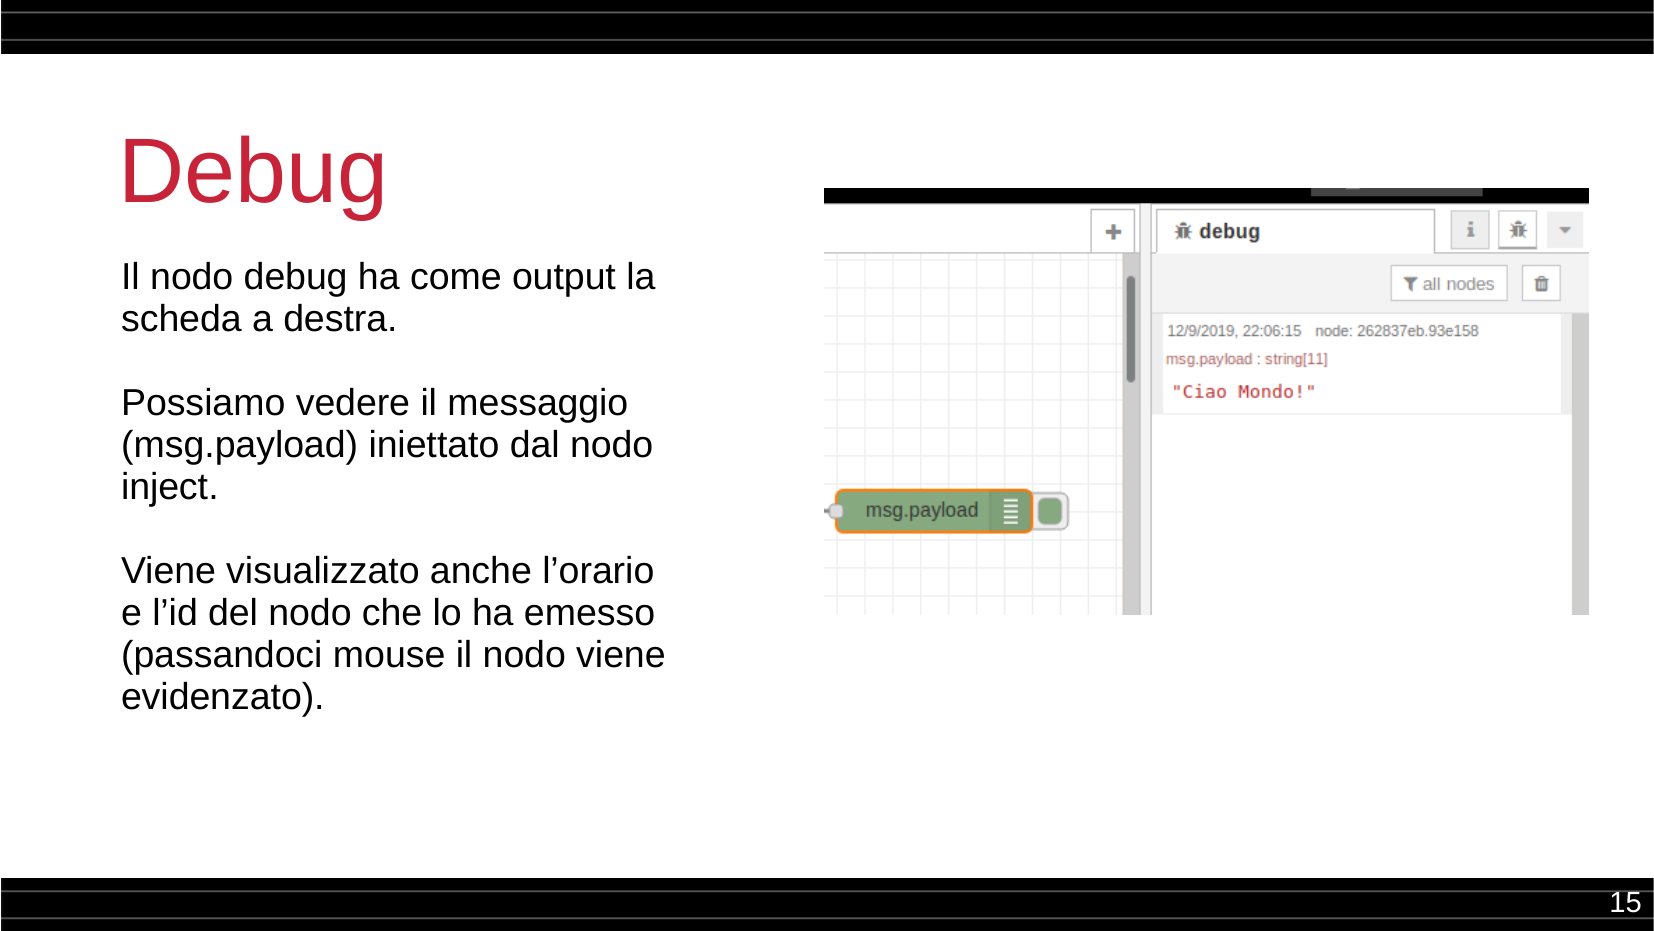

# Debug
Il nodo debug ha come output la scheda a destra.
Possiamo vedere il messaggio (msg.payload) iniettato dal nodo inject.
Viene visualizzato anche l’orario e l’id del nodo che lo ha emesso (passandoci mouse il nodo viene evidenzato).